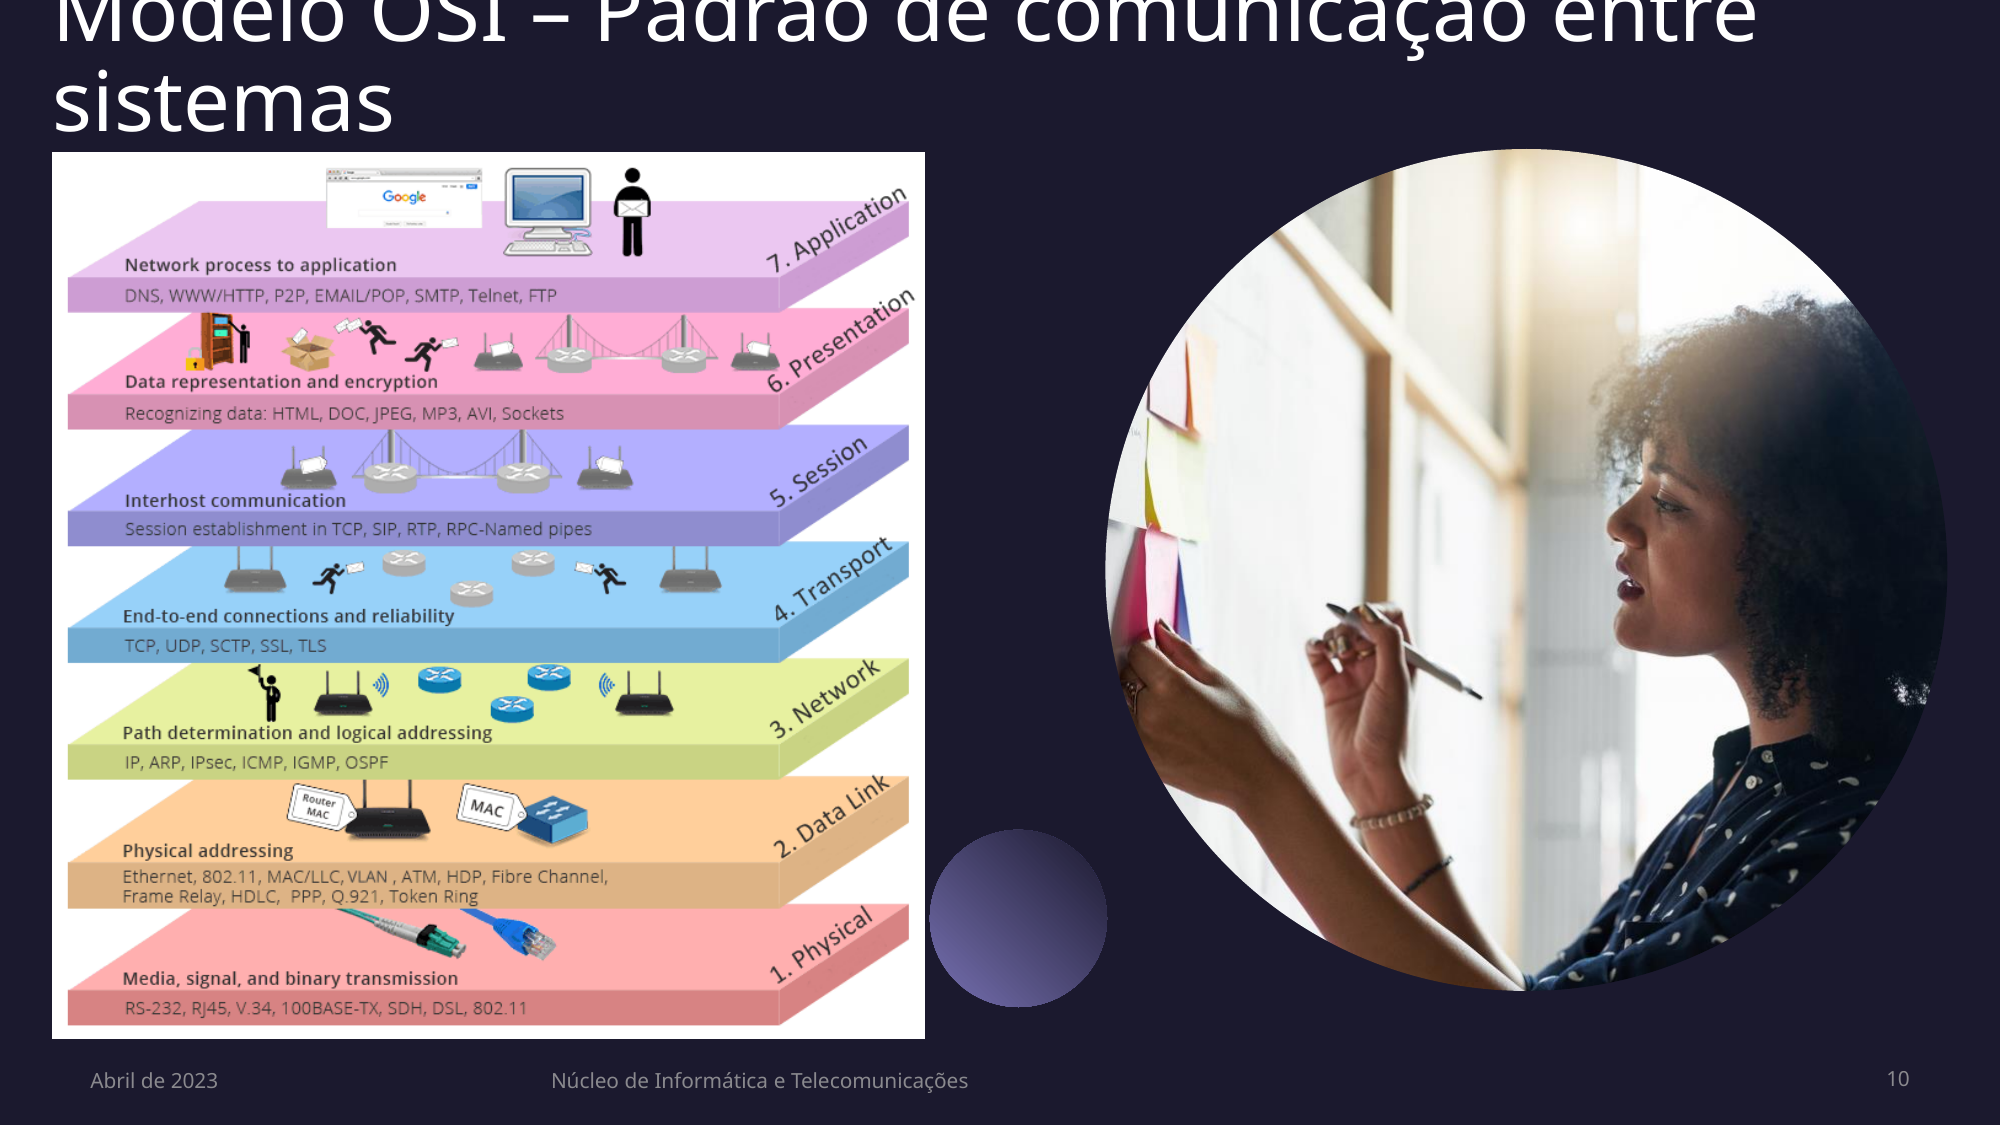

Modelo OSI – Padrão de comunicação entre sistemas
Abril de 2023
Núcleo de Informática e Telecomunicações